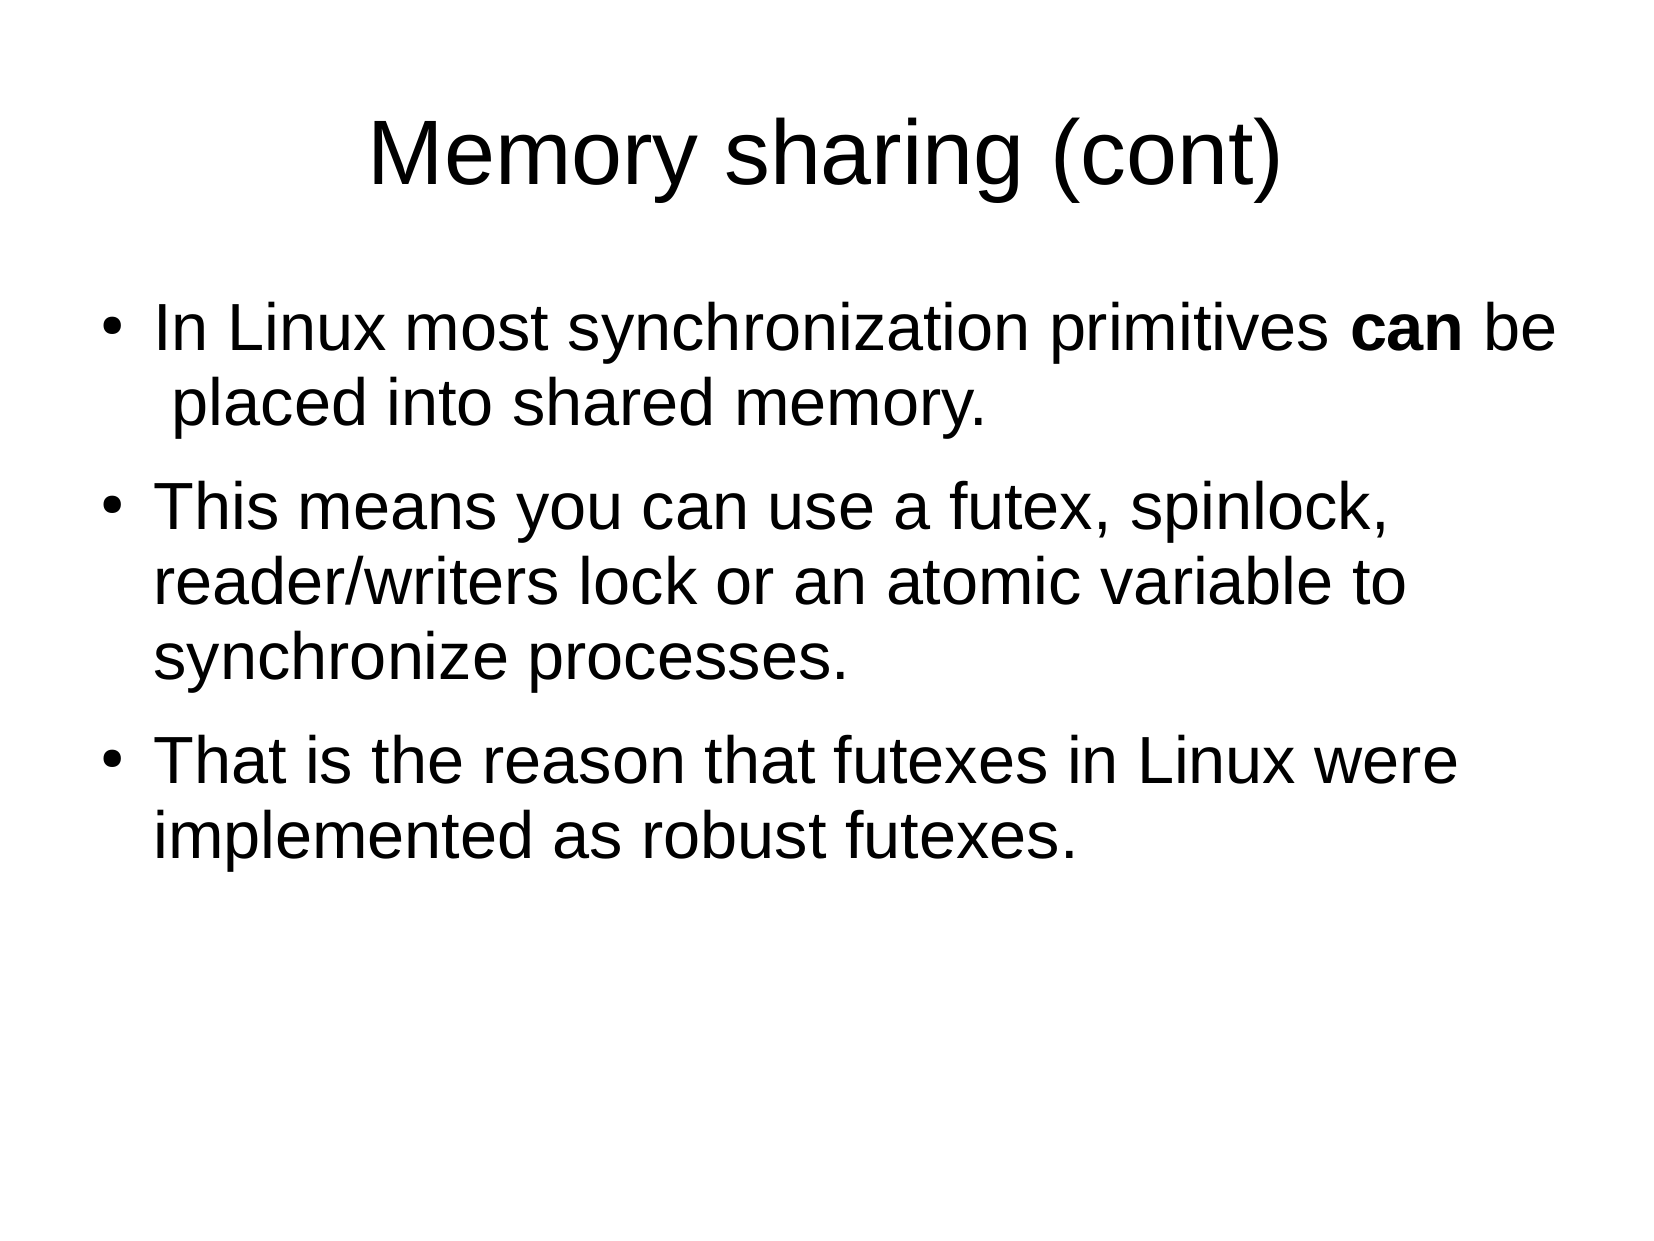

# Memory sharing (cont)
In Linux most synchronization primitives can be placed into shared memory.
This means you can use a futex, spinlock, reader/writers lock or an atomic variable to synchronize processes.
That is the reason that futexes in Linux were implemented as robust futexes.